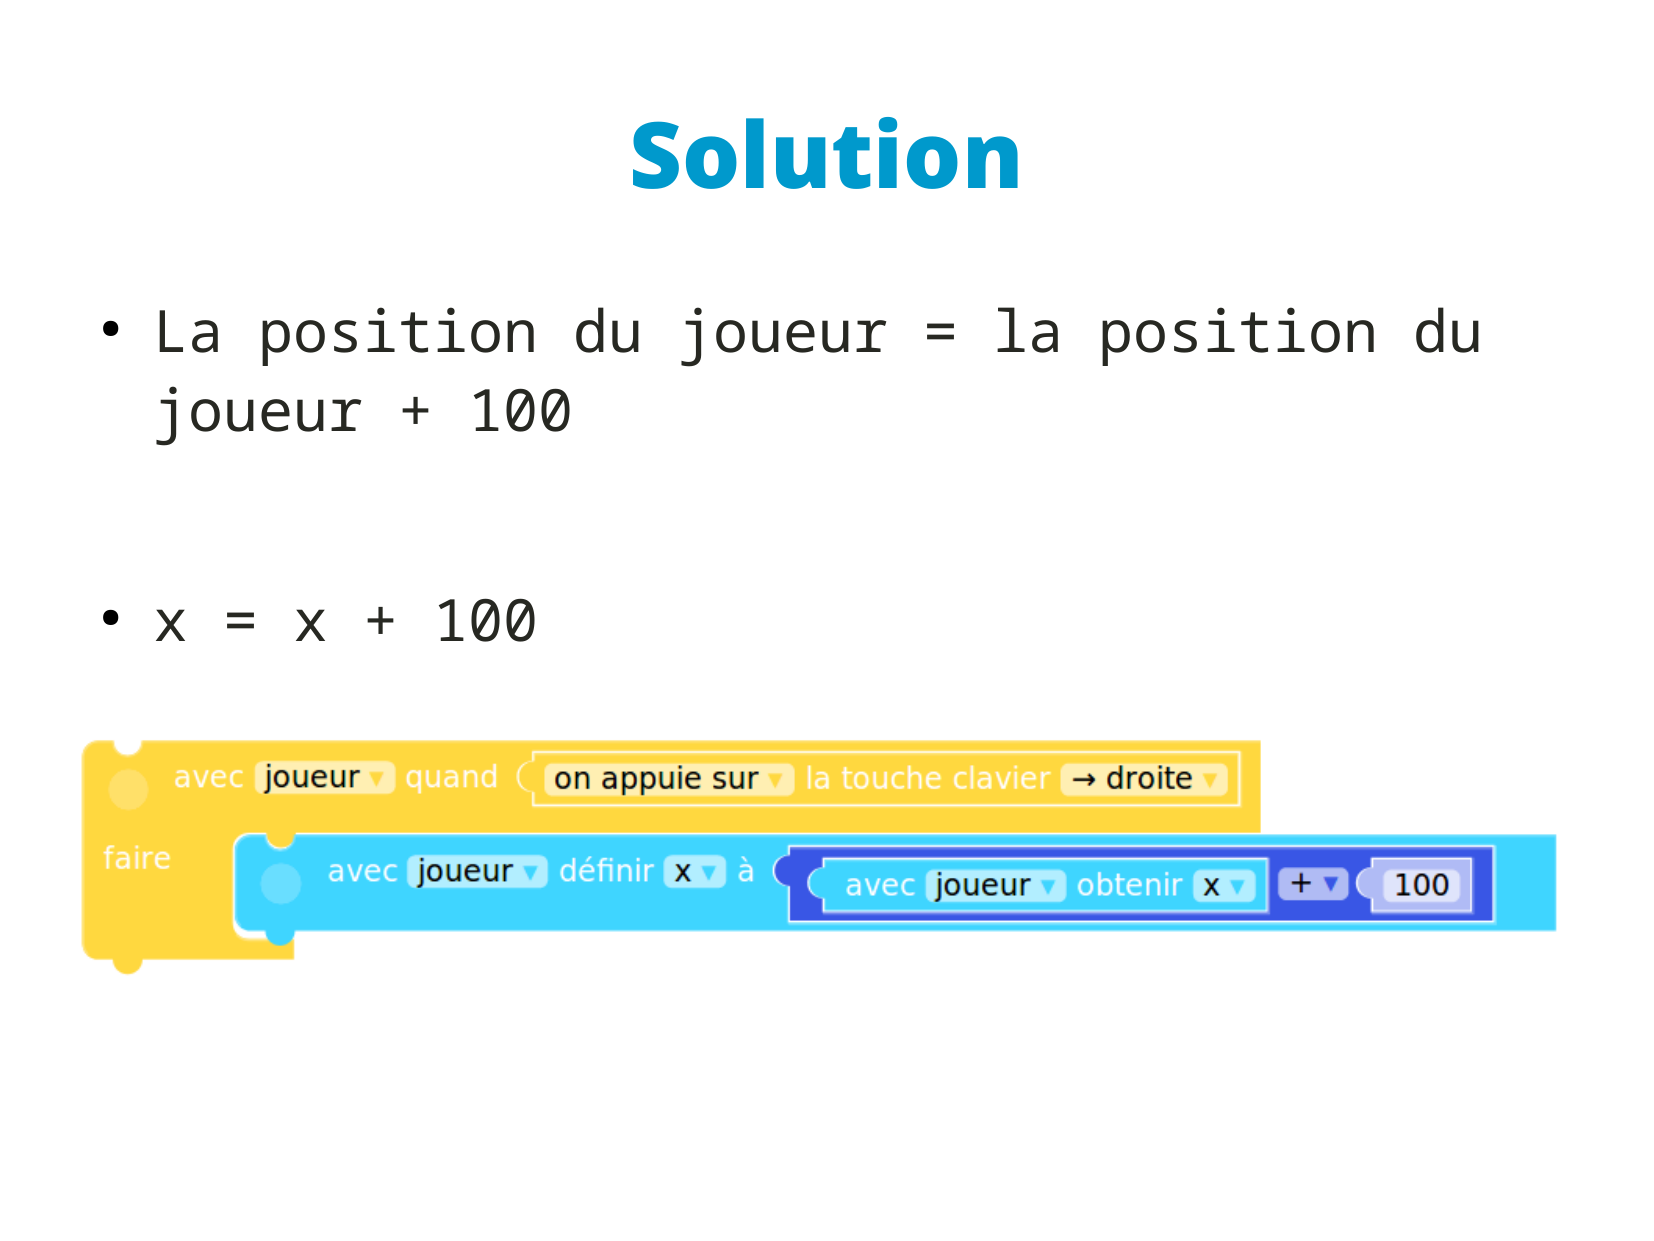

# Solution
La position du joueur = la position du joueur + 100
x = x + 100